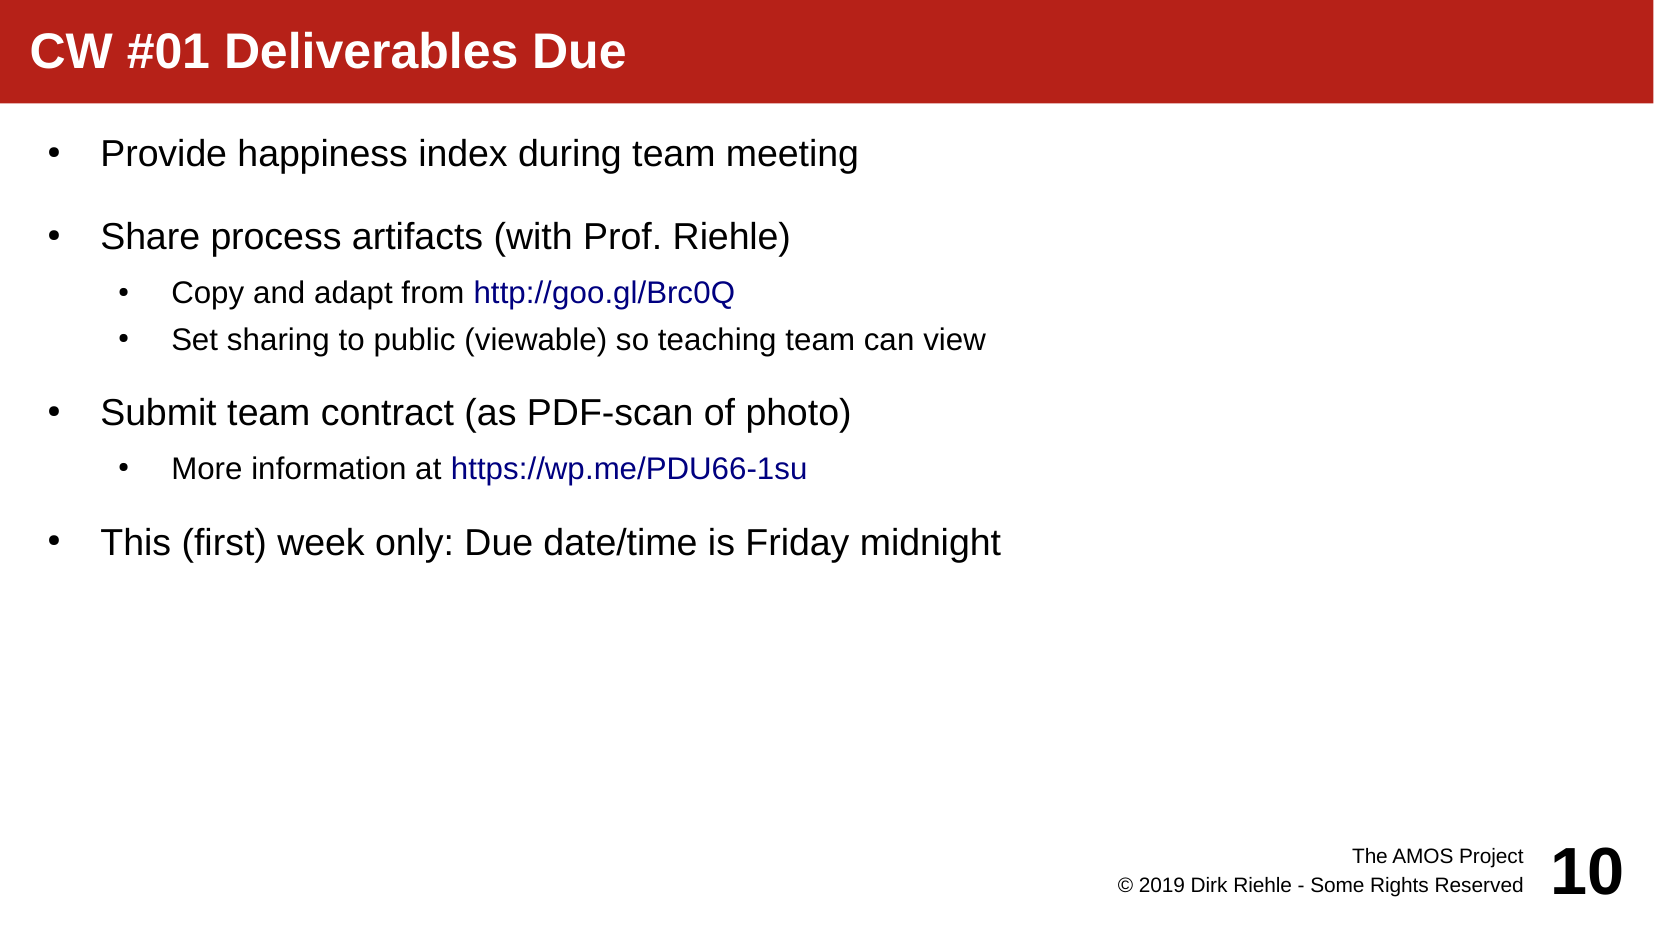

# CW #01 Deliverables Due
Provide happiness index during team meeting
Share process artifacts (with Prof. Riehle)
Copy and adapt from http://goo.gl/Brc0Q
Set sharing to public (viewable) so teaching team can view
Submit team contract (as PDF-scan of photo)
More information at https://wp.me/PDU66-1su
This (first) week only: Due date/time is Friday midnight
The AMOS Project
10
© 2019 Dirk Riehle - Some Rights Reserved